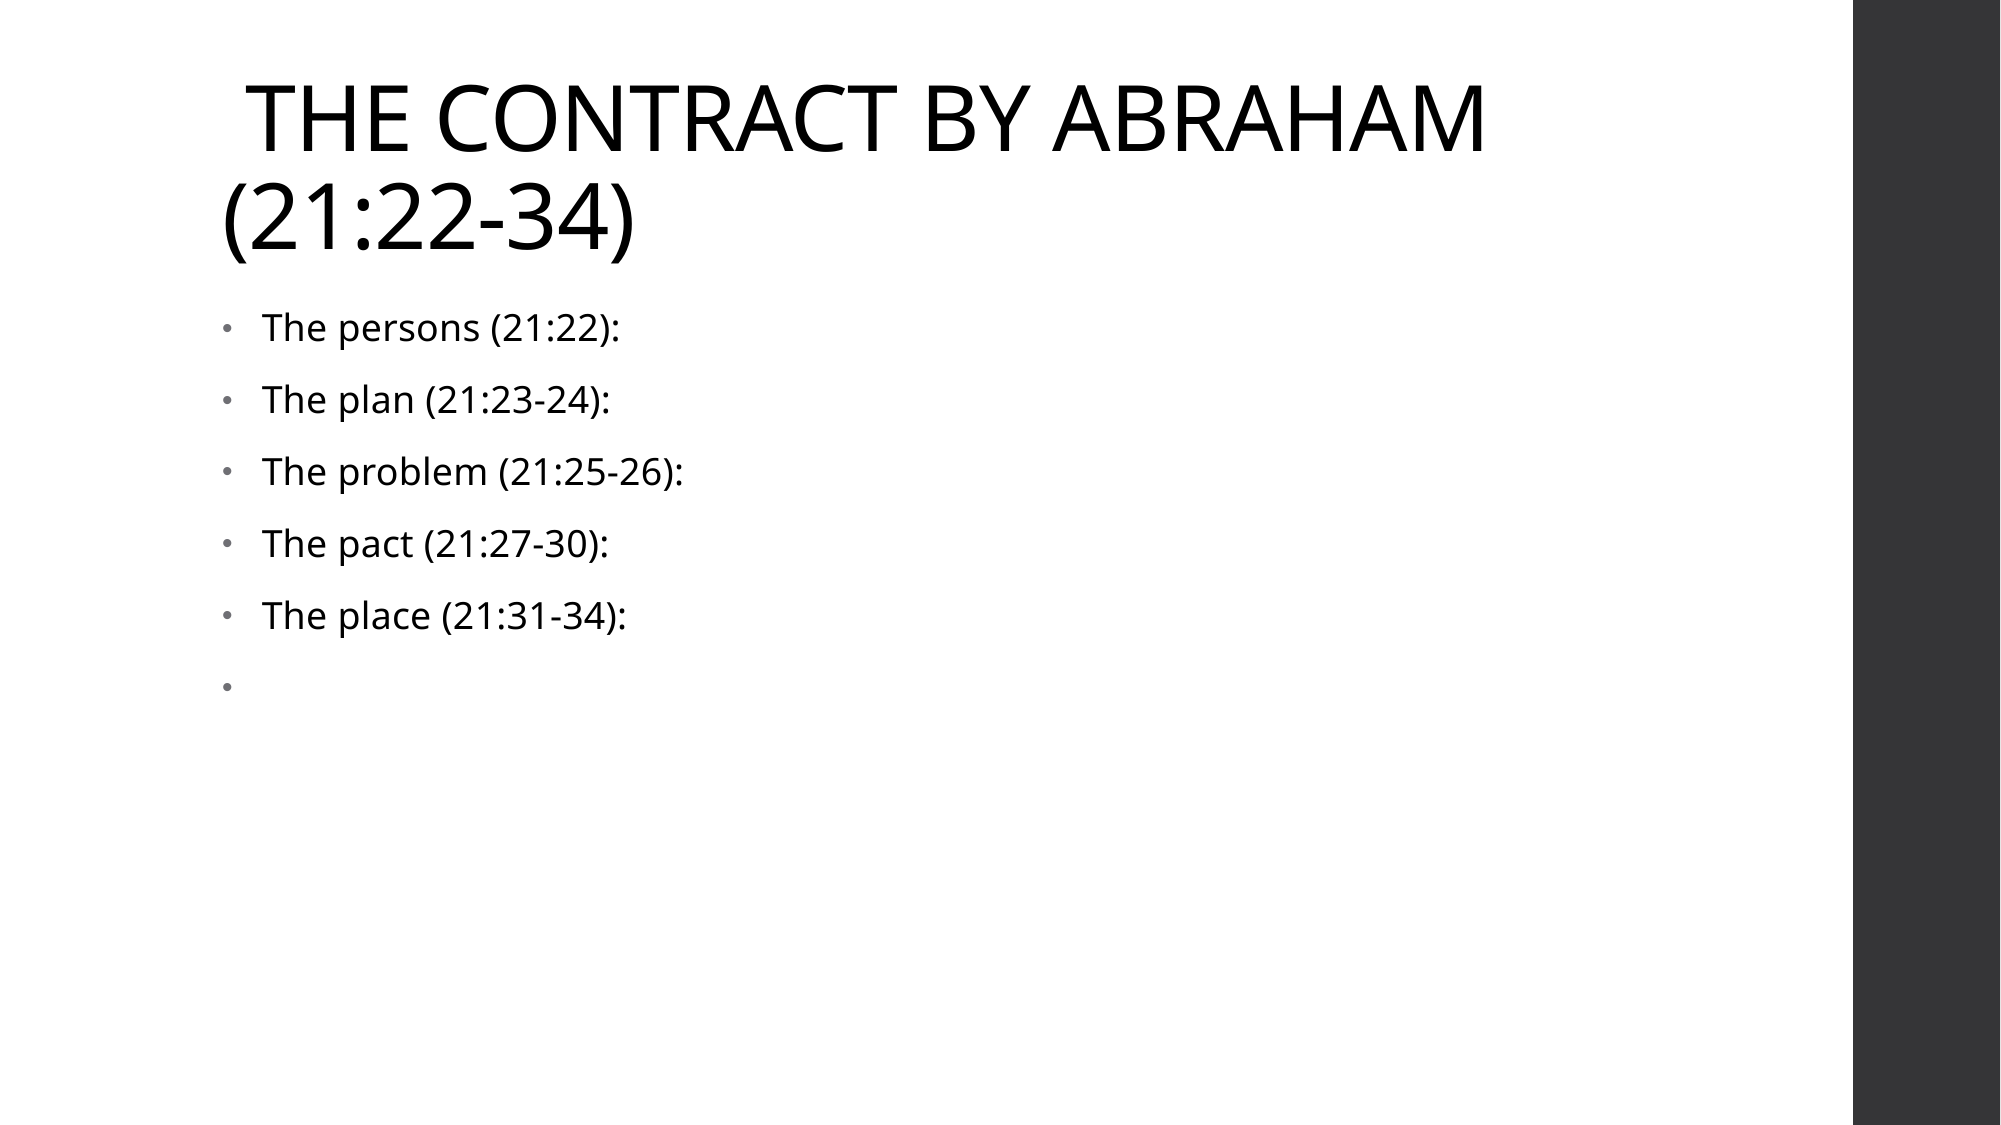

# THE CONTRACT BY ABRAHAM (21:22-34)
 The persons (21:22):
 The plan (21:23-24):
 The problem (21:25-26):
 The pact (21:27-30):
 The place (21:31-34):